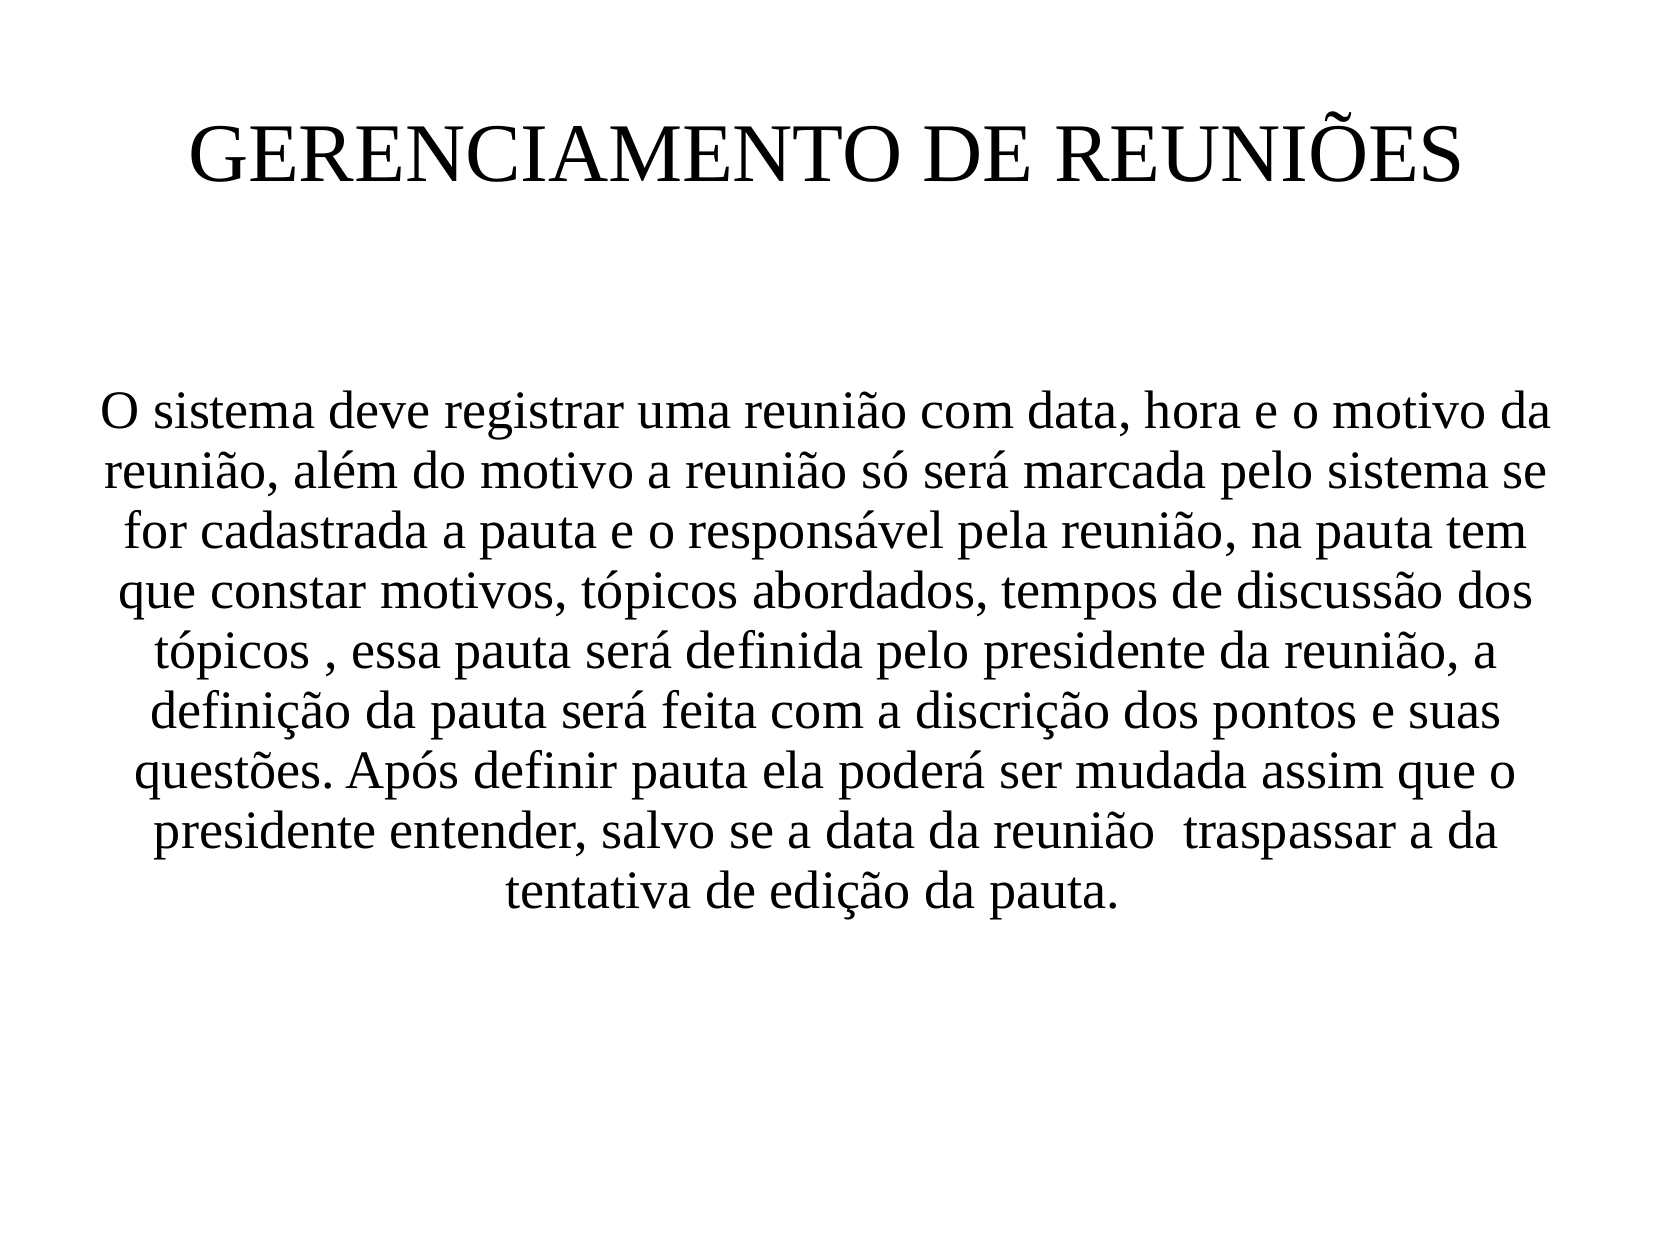

# GERENCIAMENTO DE REUNIÕES
O sistema deve registrar uma reunião com data, hora e o motivo da reunião, além do motivo a reunião só será marcada pelo sistema se for cadastrada a pauta e o responsável pela reunião, na pauta tem que constar motivos, tópicos abordados, tempos de discussão dos tópicos , essa pauta será definida pelo presidente da reunião, a definição da pauta será feita com a discrição dos pontos e suas questões. Após definir pauta ela poderá ser mudada assim que o presidente entender, salvo se a data da reunião traspassar a da tentativa de edição da pauta.